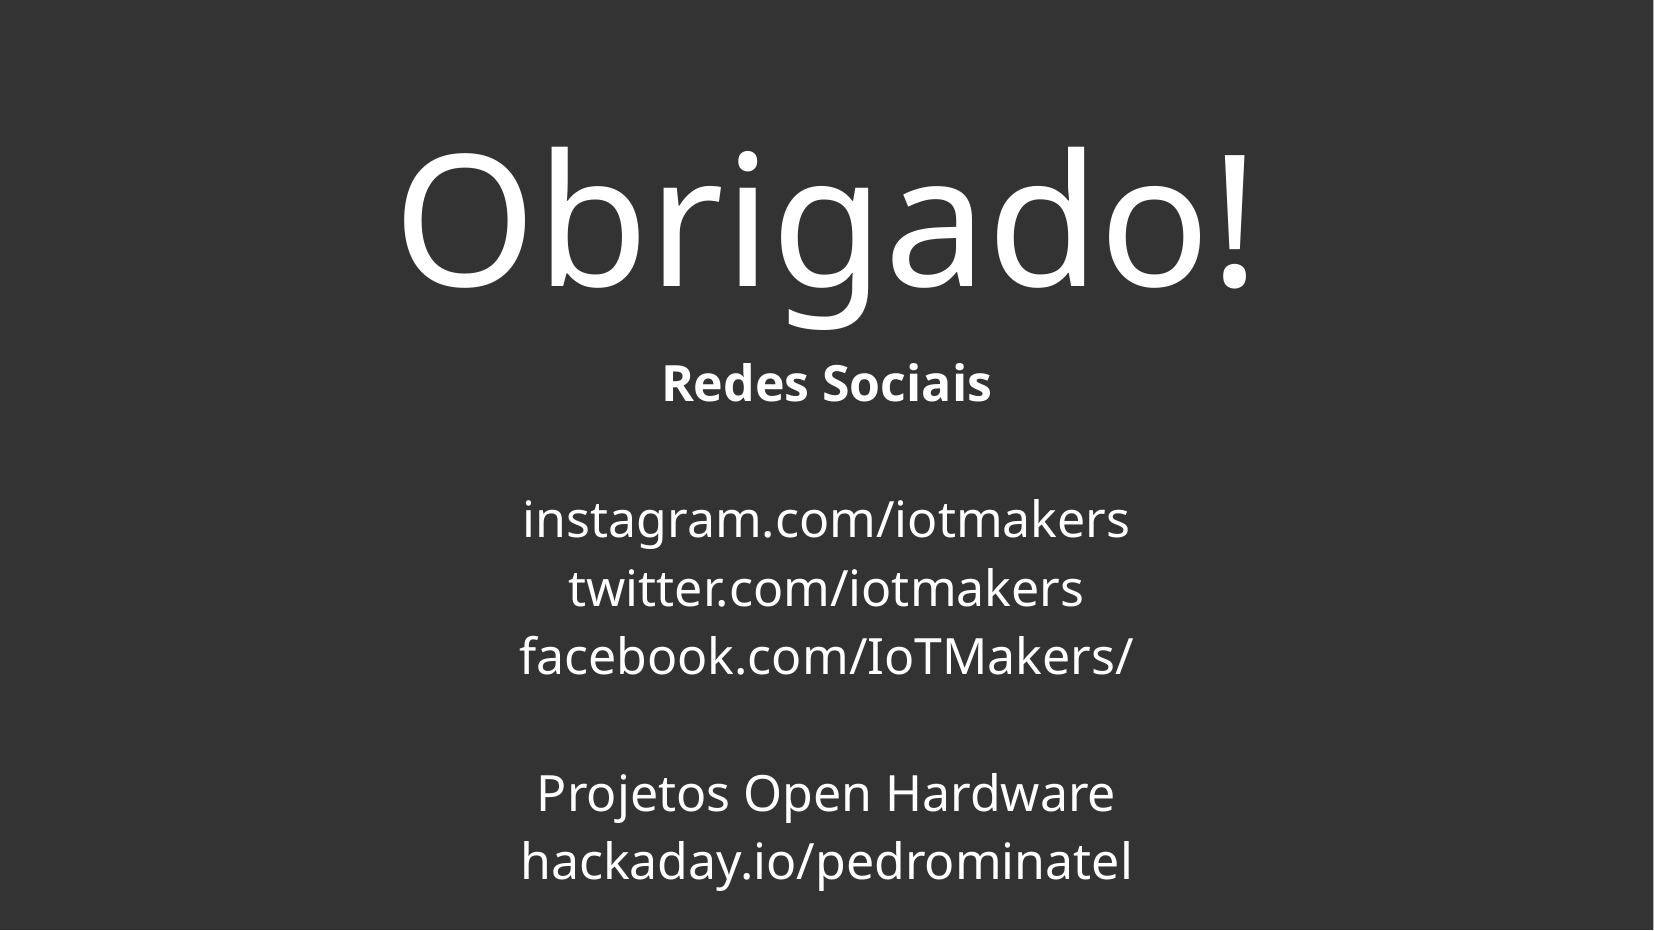

# Obrigado!
Redes Sociais
instagram.com/iotmakers
twitter.com/iotmakers
facebook.com/IoTMakers/
Projetos Open Hardware
hackaday.io/pedrominatel